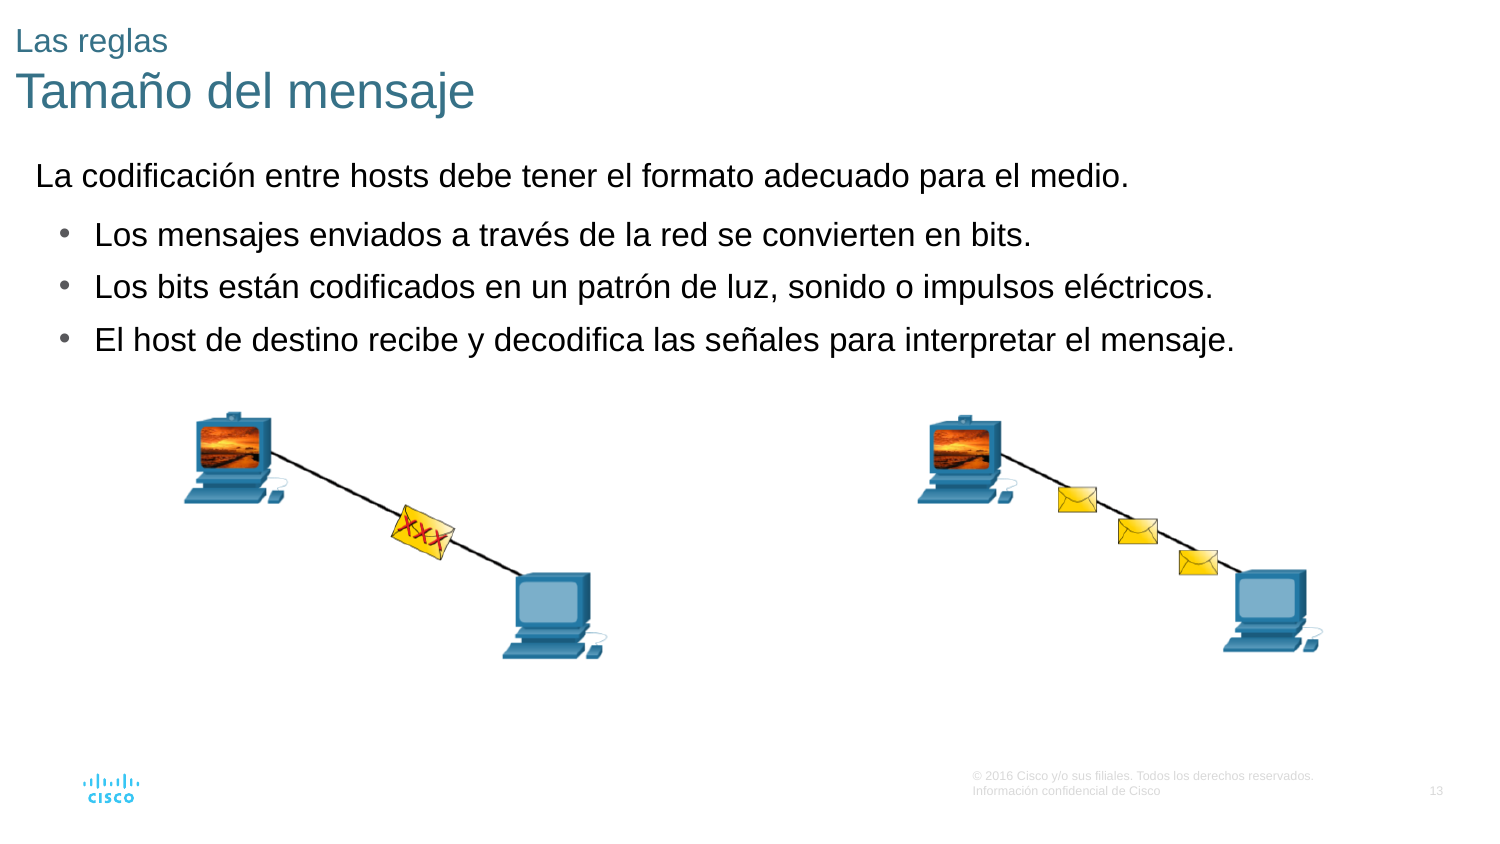

# Las reglas Tamaño del mensaje
La codificación entre hosts debe tener el formato adecuado para el medio.
Los mensajes enviados a través de la red se convierten en bits.
Los bits están codificados en un patrón de luz, sonido o impulsos eléctricos.
El host de destino recibe y decodifica las señales para interpretar el mensaje.